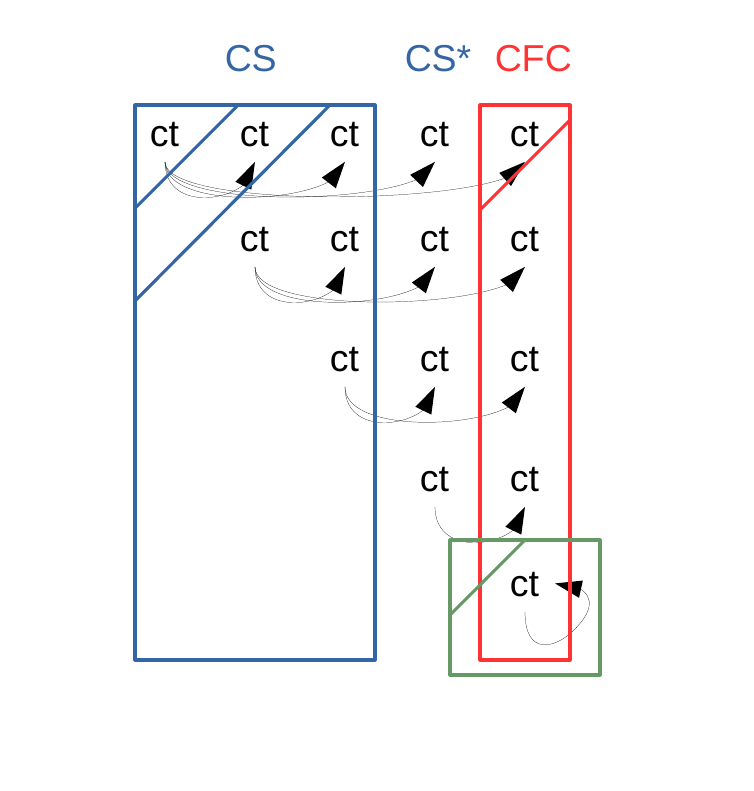

CS
CS*
CFC
ct
ct
ct
ct
ct
ct
ct
ct
ct
ct
ct
ct
ct
ct
ct